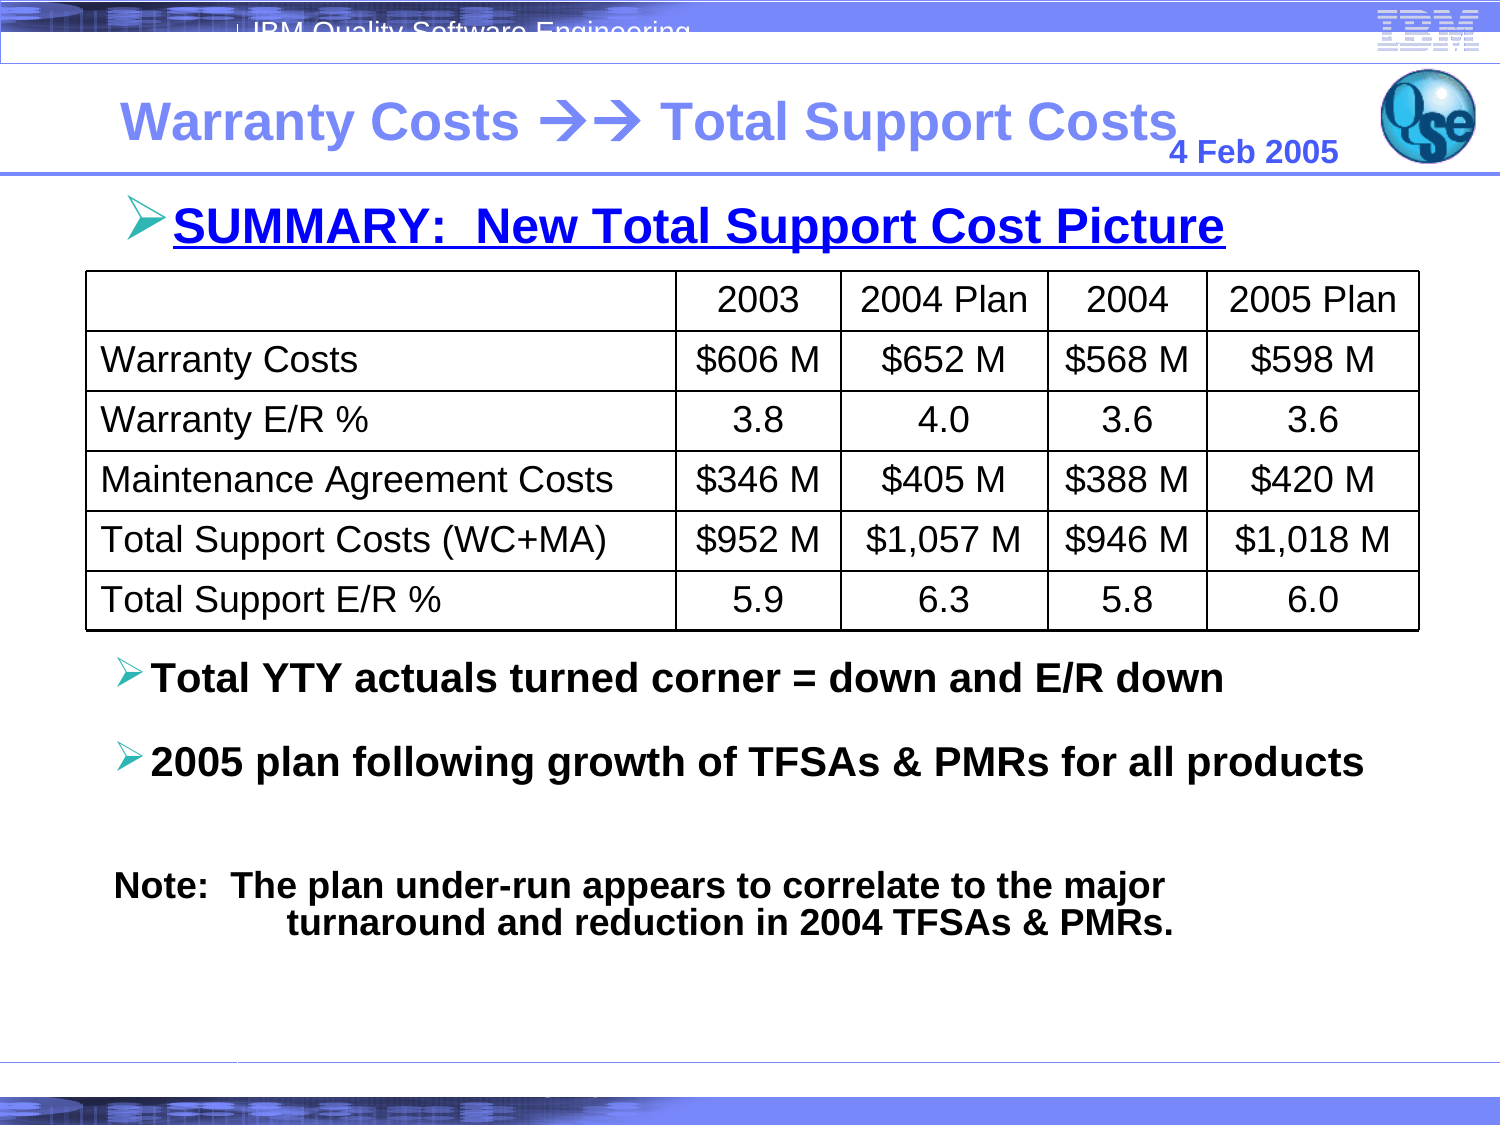

# Warranty Costs  Total Support Costs
4 Feb 2005
SUMMARY: New Total Support Cost Picture
2003
2004 Plan
2004
2005 Plan
Warranty Costs
$606 M
$652 M
$568 M
$598 M
Warranty E/R %
3.8
4.0
3.6
3.6
Maintenance Agreement Costs
$346 M
$405 M
$388 M
$420 M
Total Support Costs (WC+MA)
$952 M
$1,057 M
$946 M
$1,018 M
Total Support E/R %
5.9
6.3
5.8
6.0
Total YTY actuals turned corner = down and E/R down
2005 plan following growth of TFSAs & PMRs for all products
Note: The plan under-run appears to correlate to the major
 turnaround and reduction in 2004 TFSAs & PMRs.
10